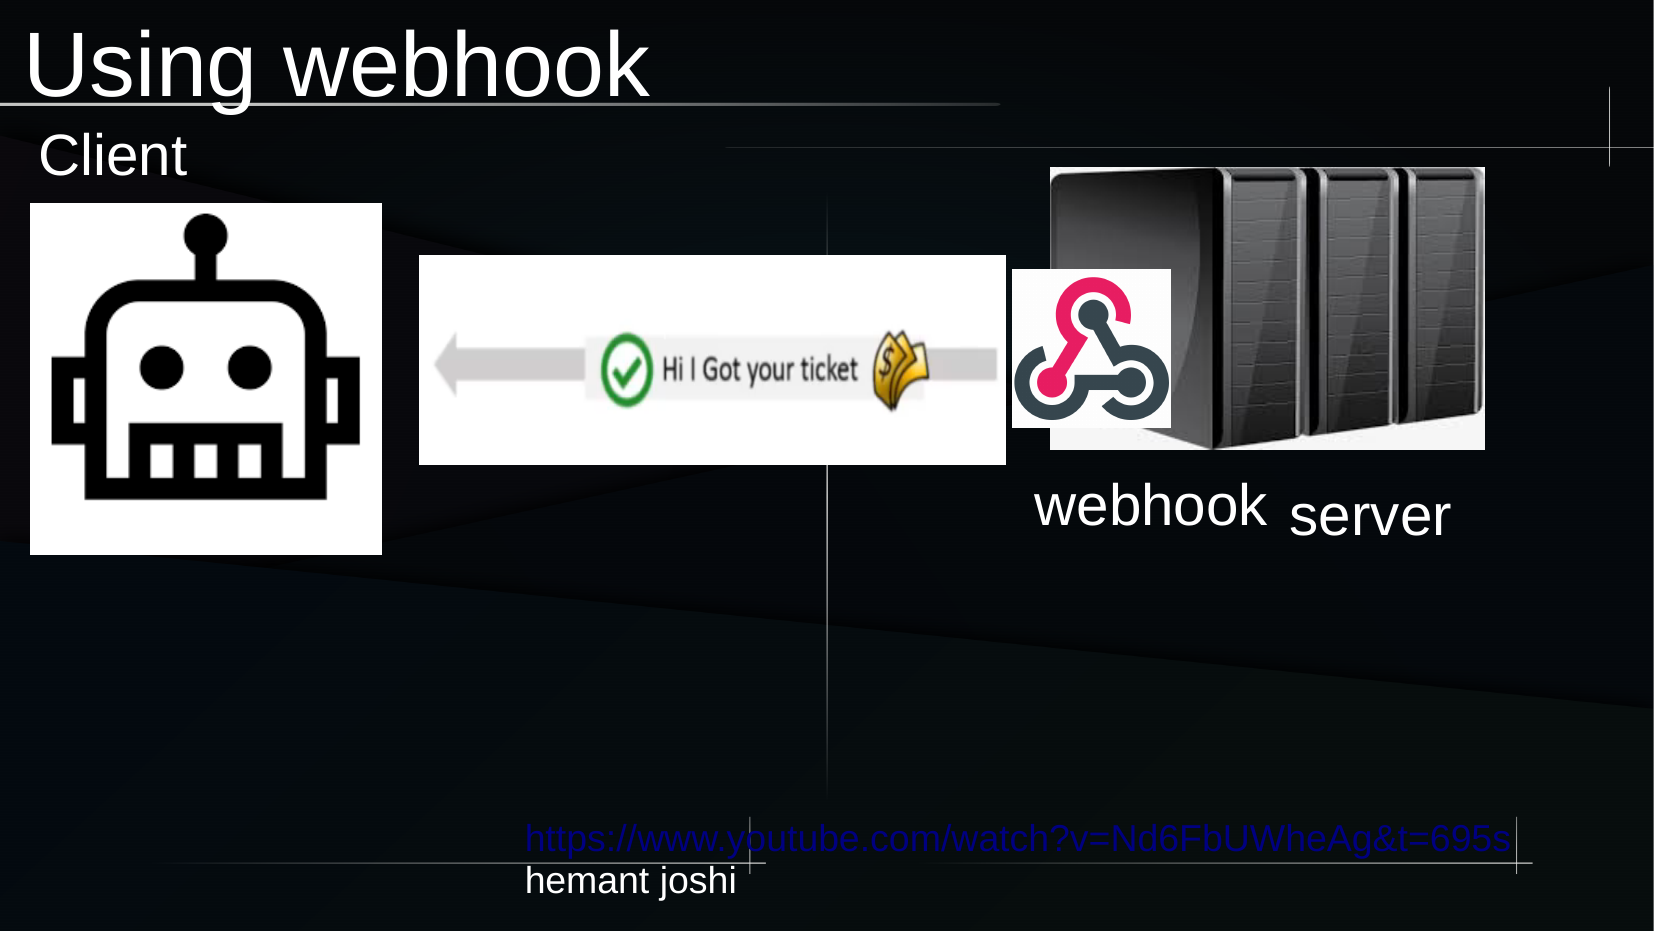

# Using webhook
Client
webhook
server
https://www.youtube.com/watch?v=Nd6FbUWheAg&t=695s
hemant joshi